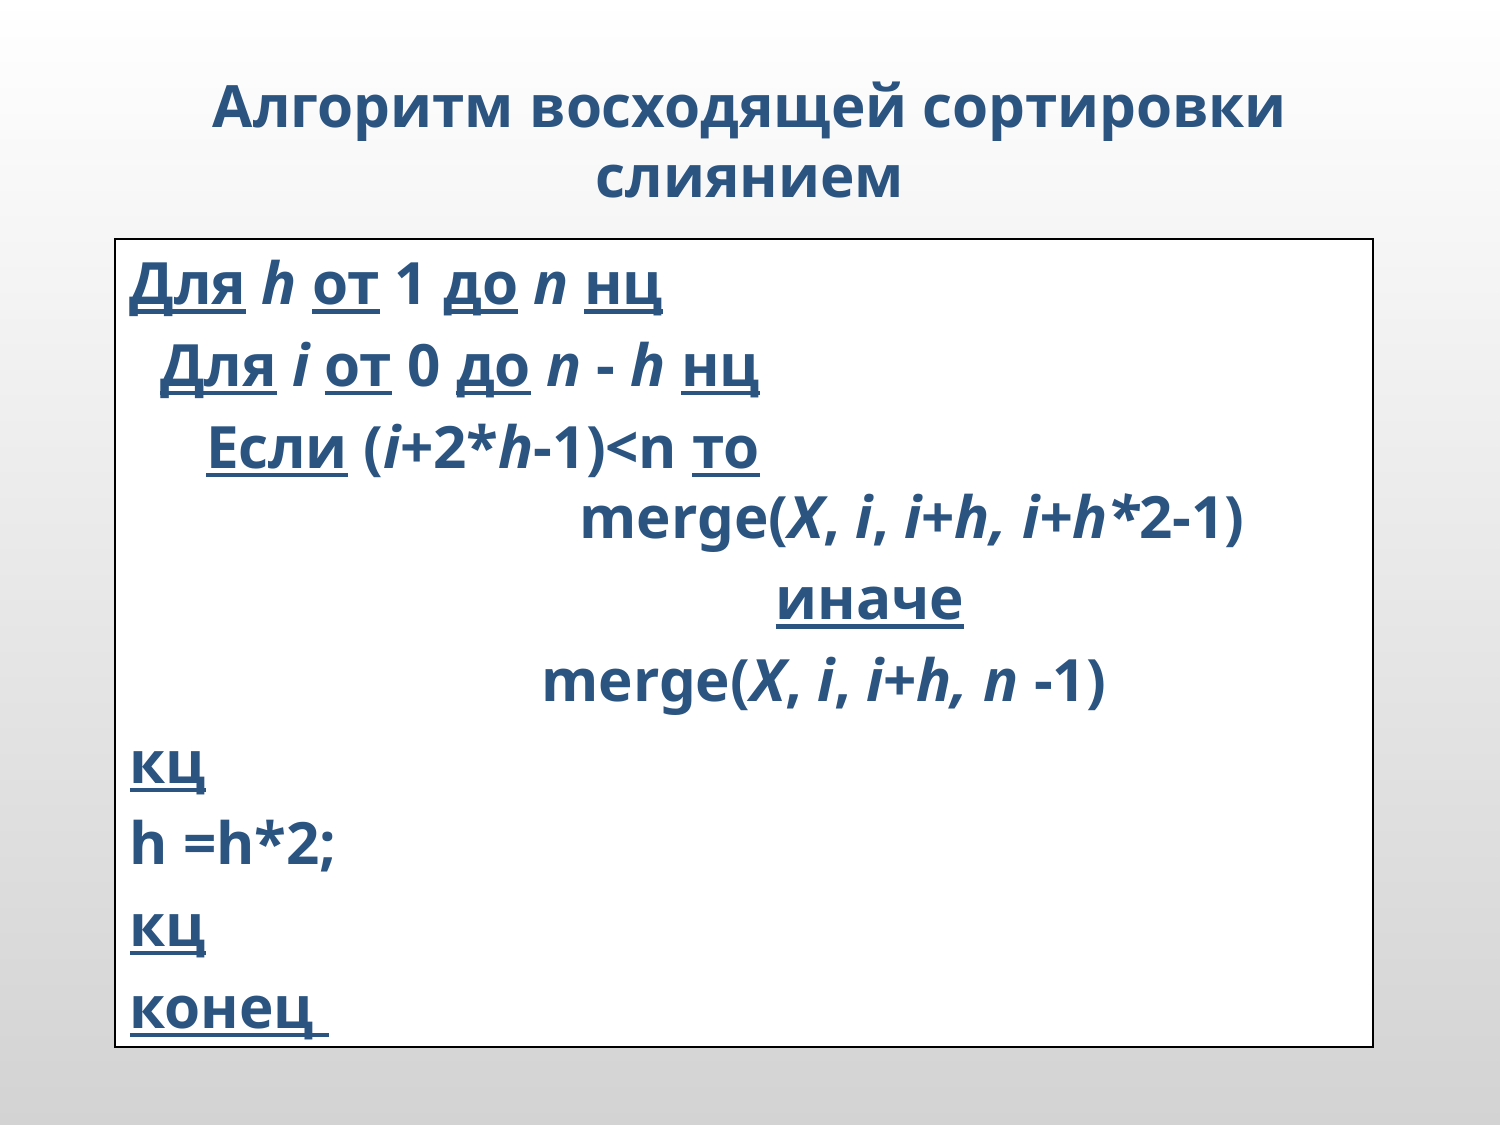

Алгоритм восходящей сортировки слиянием
Для h от 1 до n нц
 Для i от 0 до n - h нц
 Если (i+2*h-1)<n то 				 			merge(X, i, i+h, i+h*2-1)
 	 иначе
 merge(X, i, i+h, n -1)
кц
h =h*2;
кц
конец